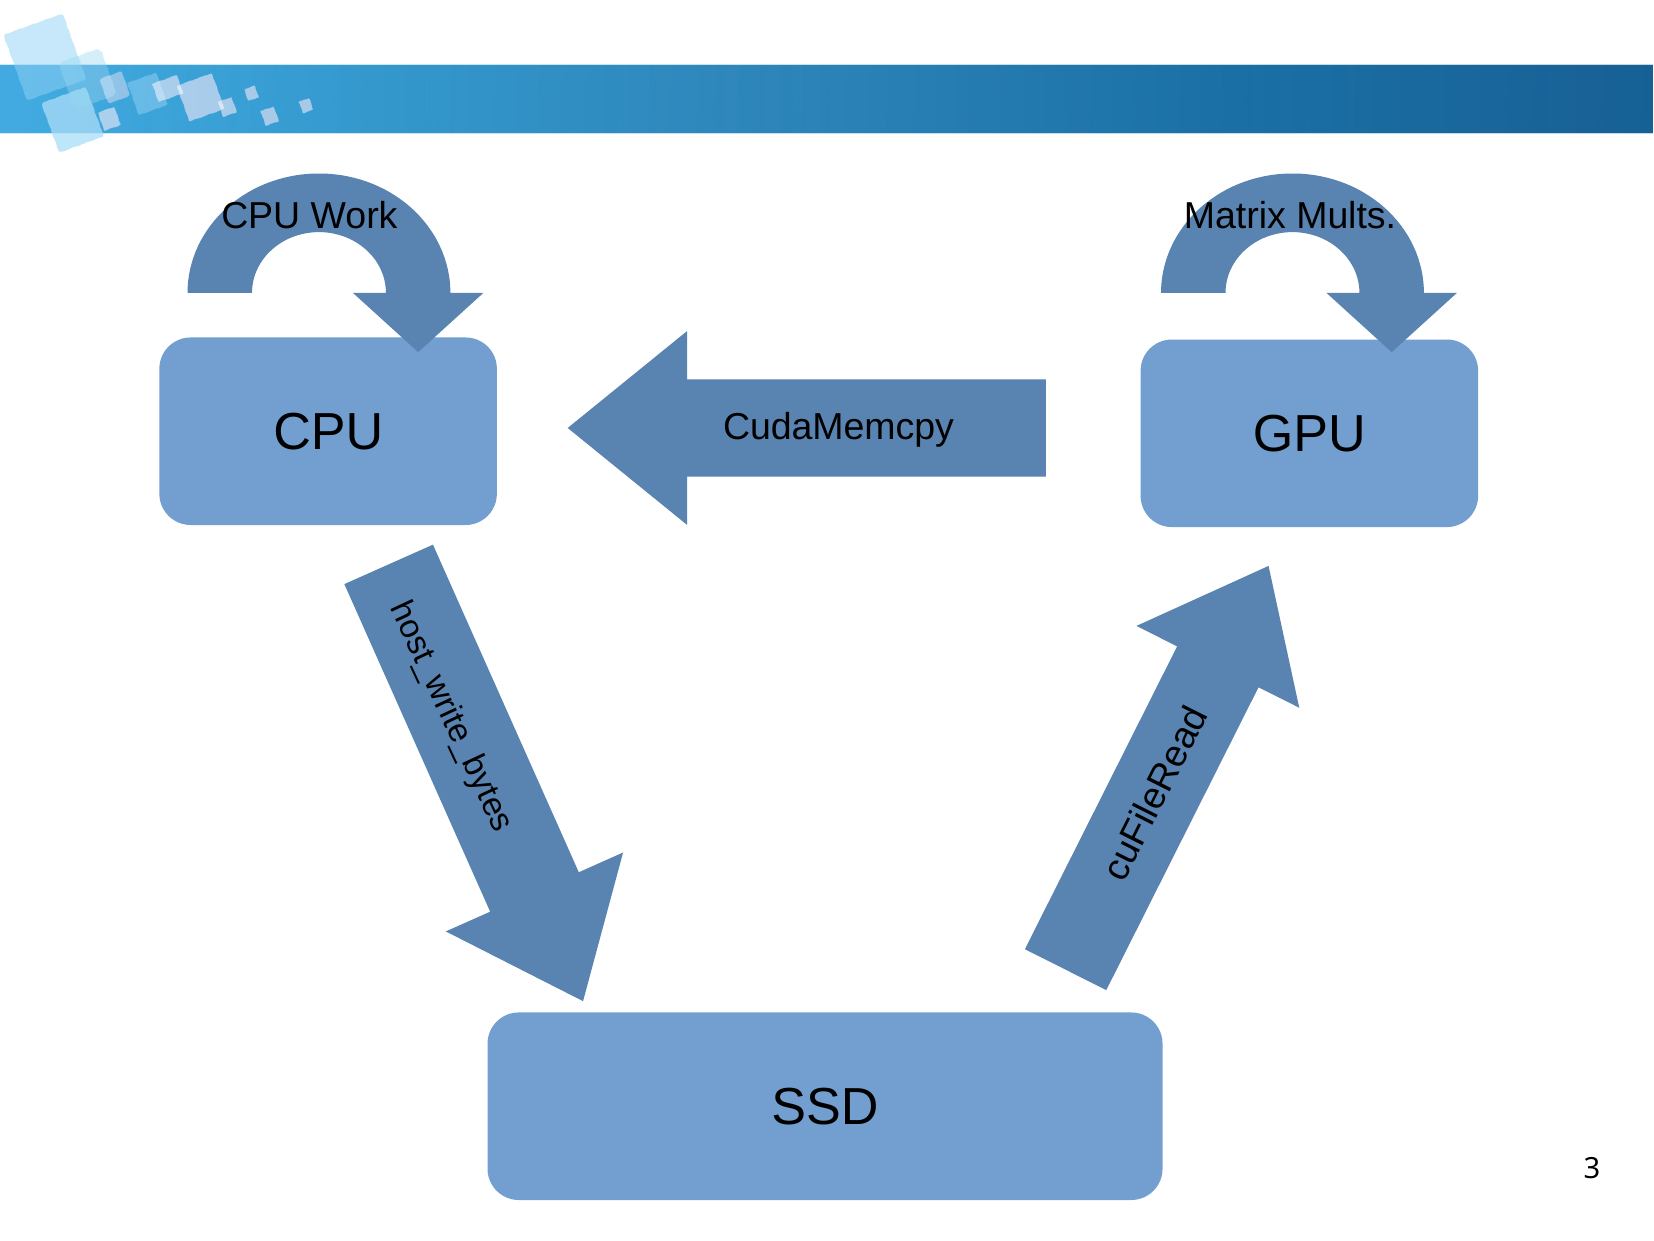

CPU Work
Matrix Mults.
CPU
GPU
CudaMemcpy
cuFileRead
host_write_bytes
SSD
3